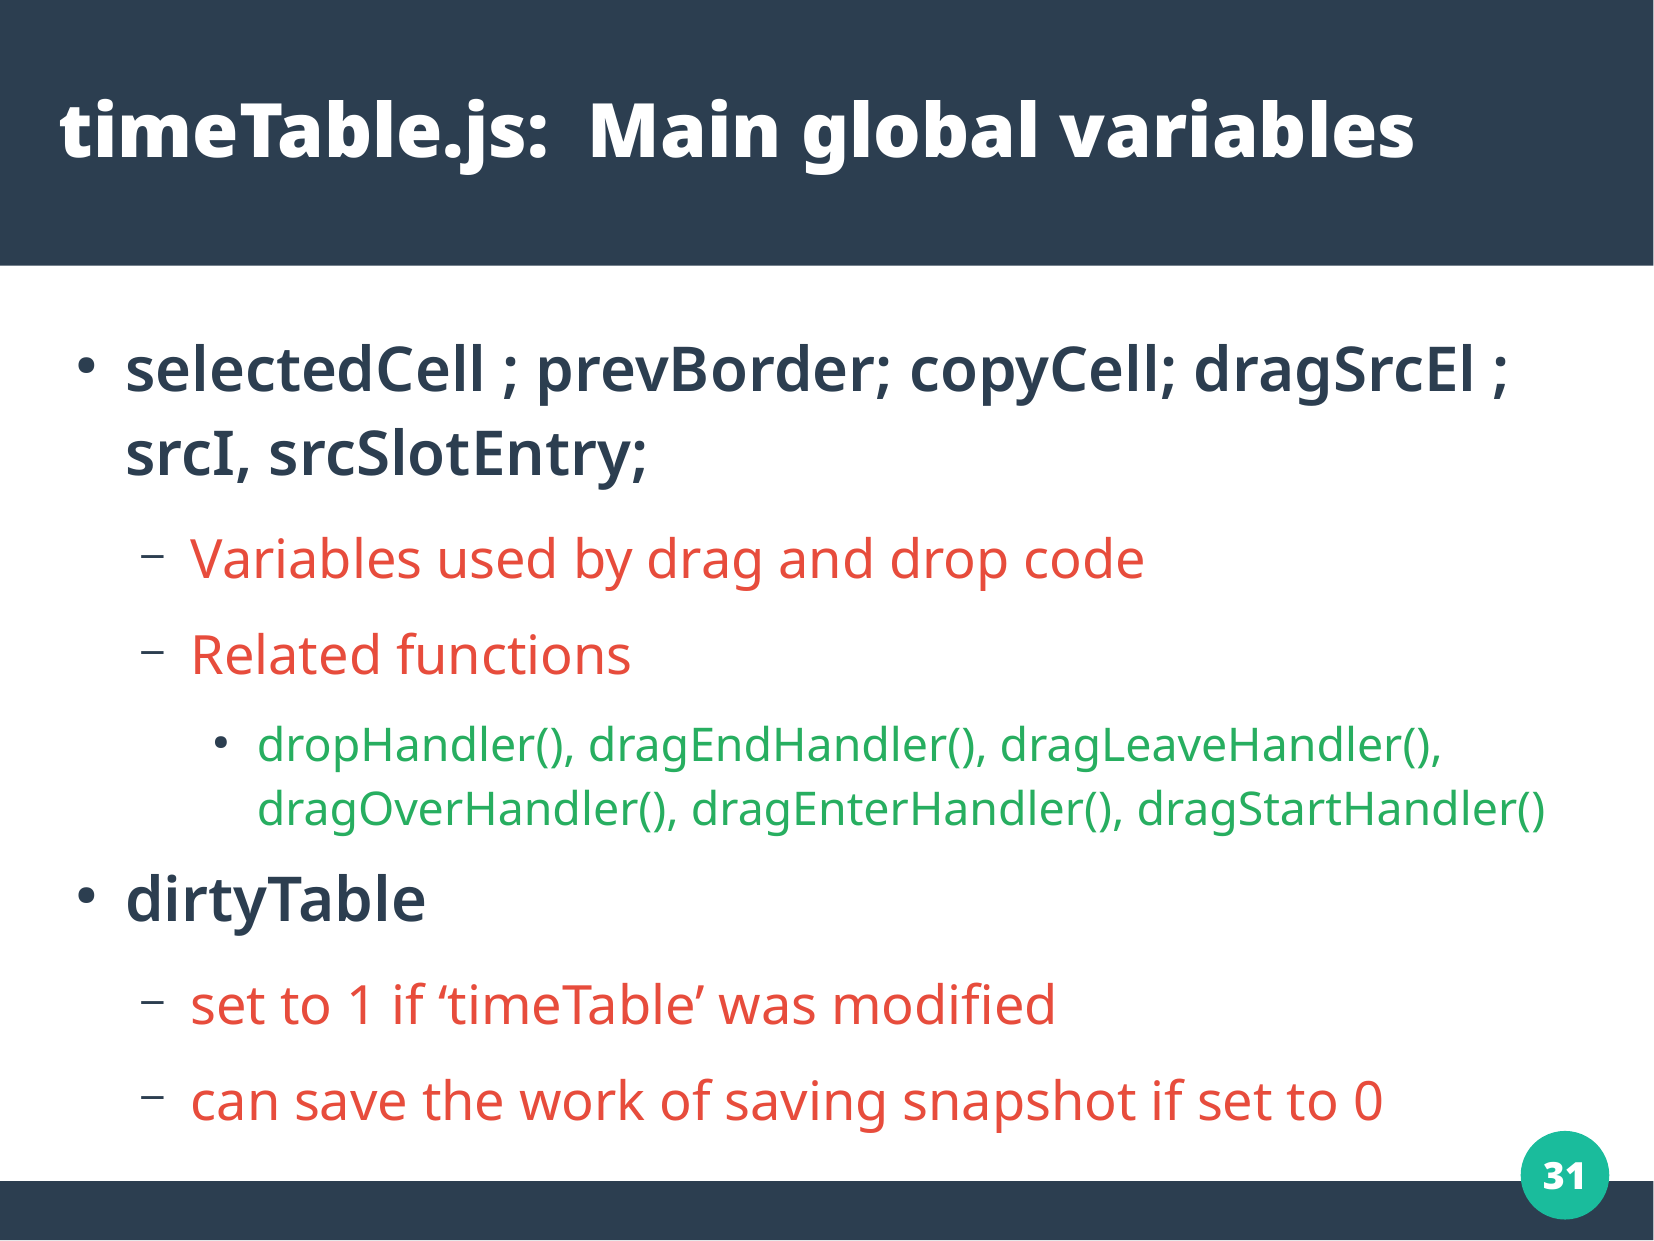

# timeTable.js: Main global variables
selectedCell ; prevBorder; copyCell; dragSrcEl ; srcI, srcSlotEntry;
Variables used by drag and drop code
Related functions
dropHandler(), dragEndHandler(), dragLeaveHandler(), dragOverHandler(), dragEnterHandler(), dragStartHandler()
dirtyTable
set to 1 if ‘timeTable’ was modified
can save the work of saving snapshot if set to 0
31